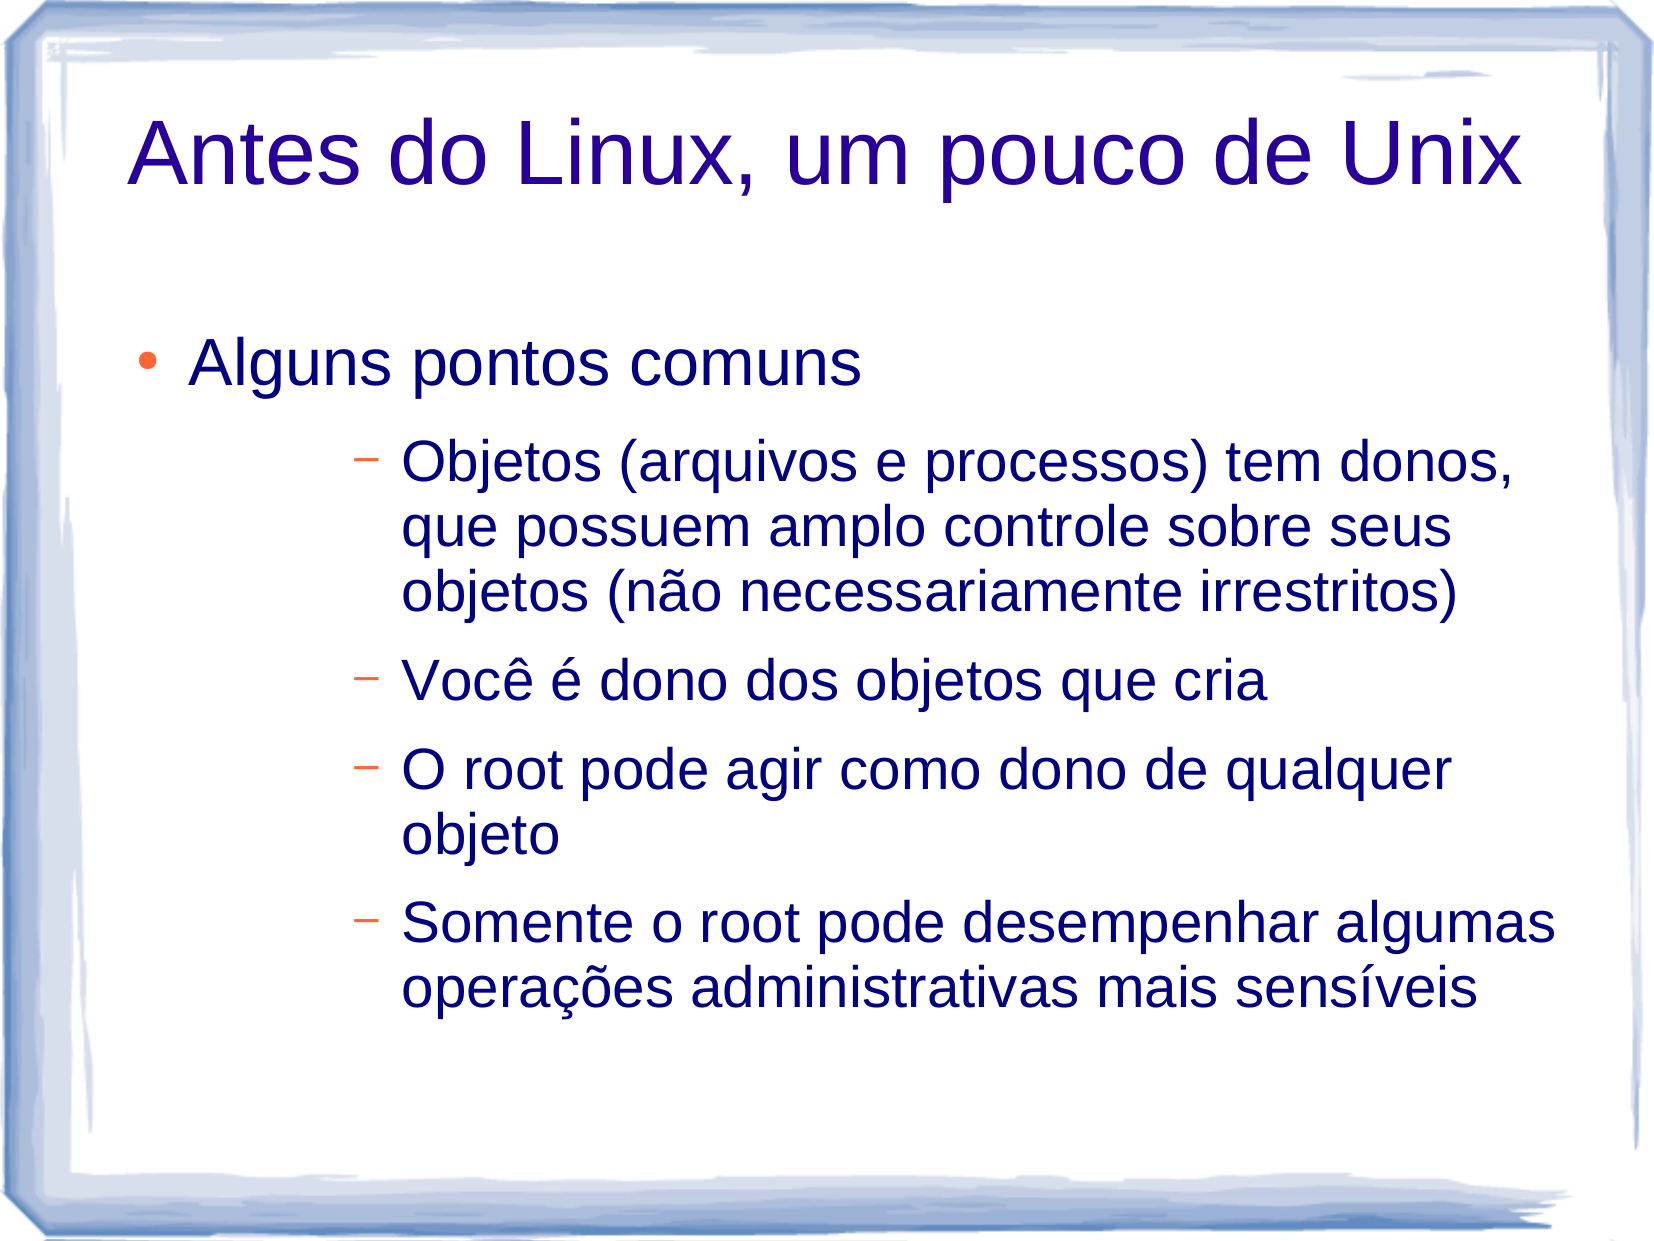

# Antes do Linux, um pouco de Unix
Alguns pontos comuns
Objetos (arquivos e processos) tem donos, que possuem amplo controle sobre seus objetos (não necessariamente irrestritos)
Você é dono dos objetos que cria
O root pode agir como dono de qualquer objeto
Somente o root pode desempenhar algumas operações administrativas mais sensíveis